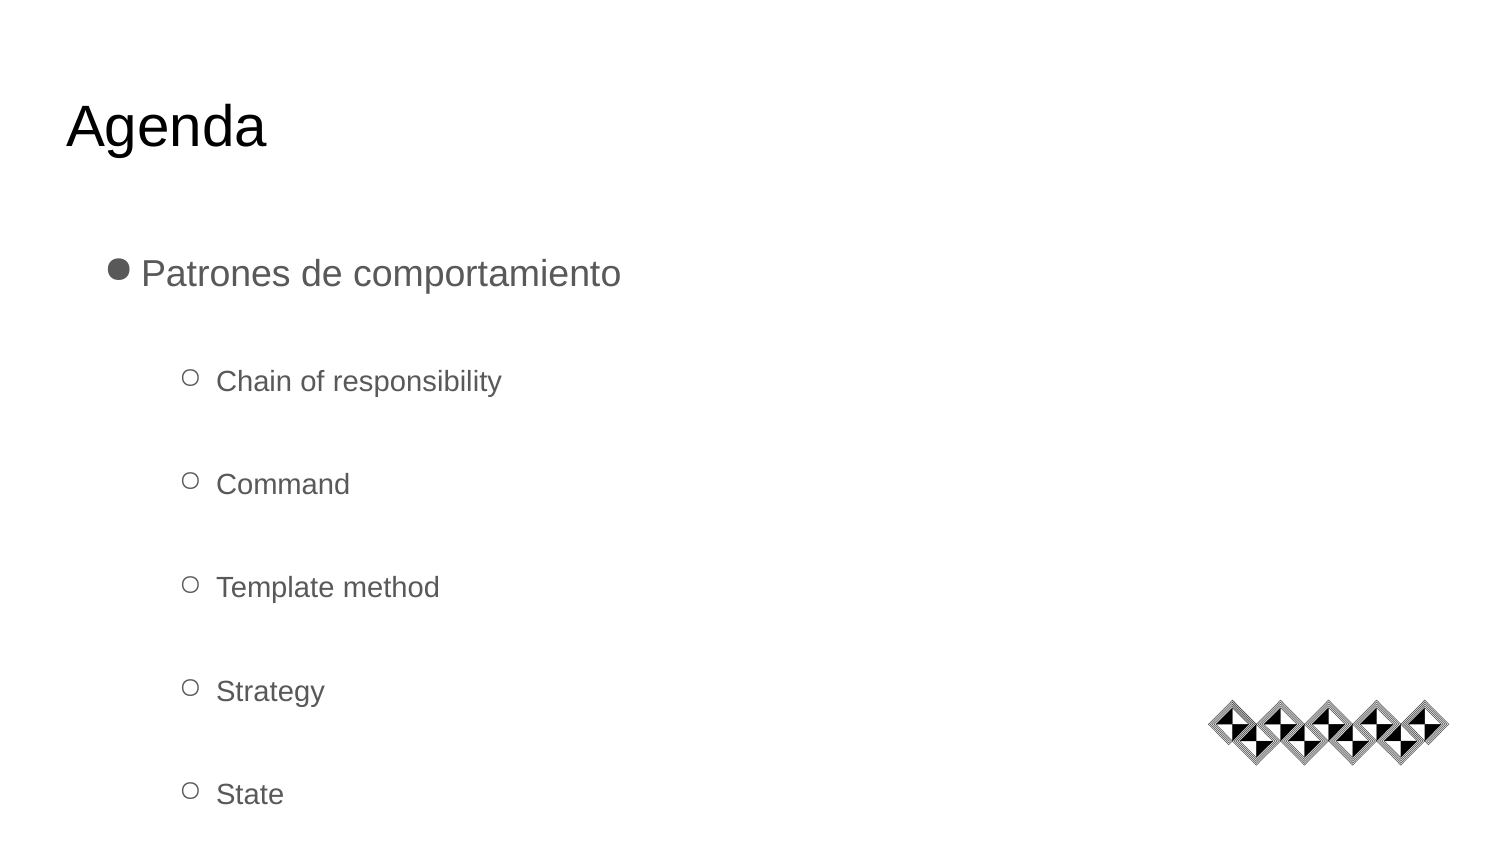

# Agenda
Patrones de comportamiento
Chain of responsibility
Command
Template method
Strategy
State